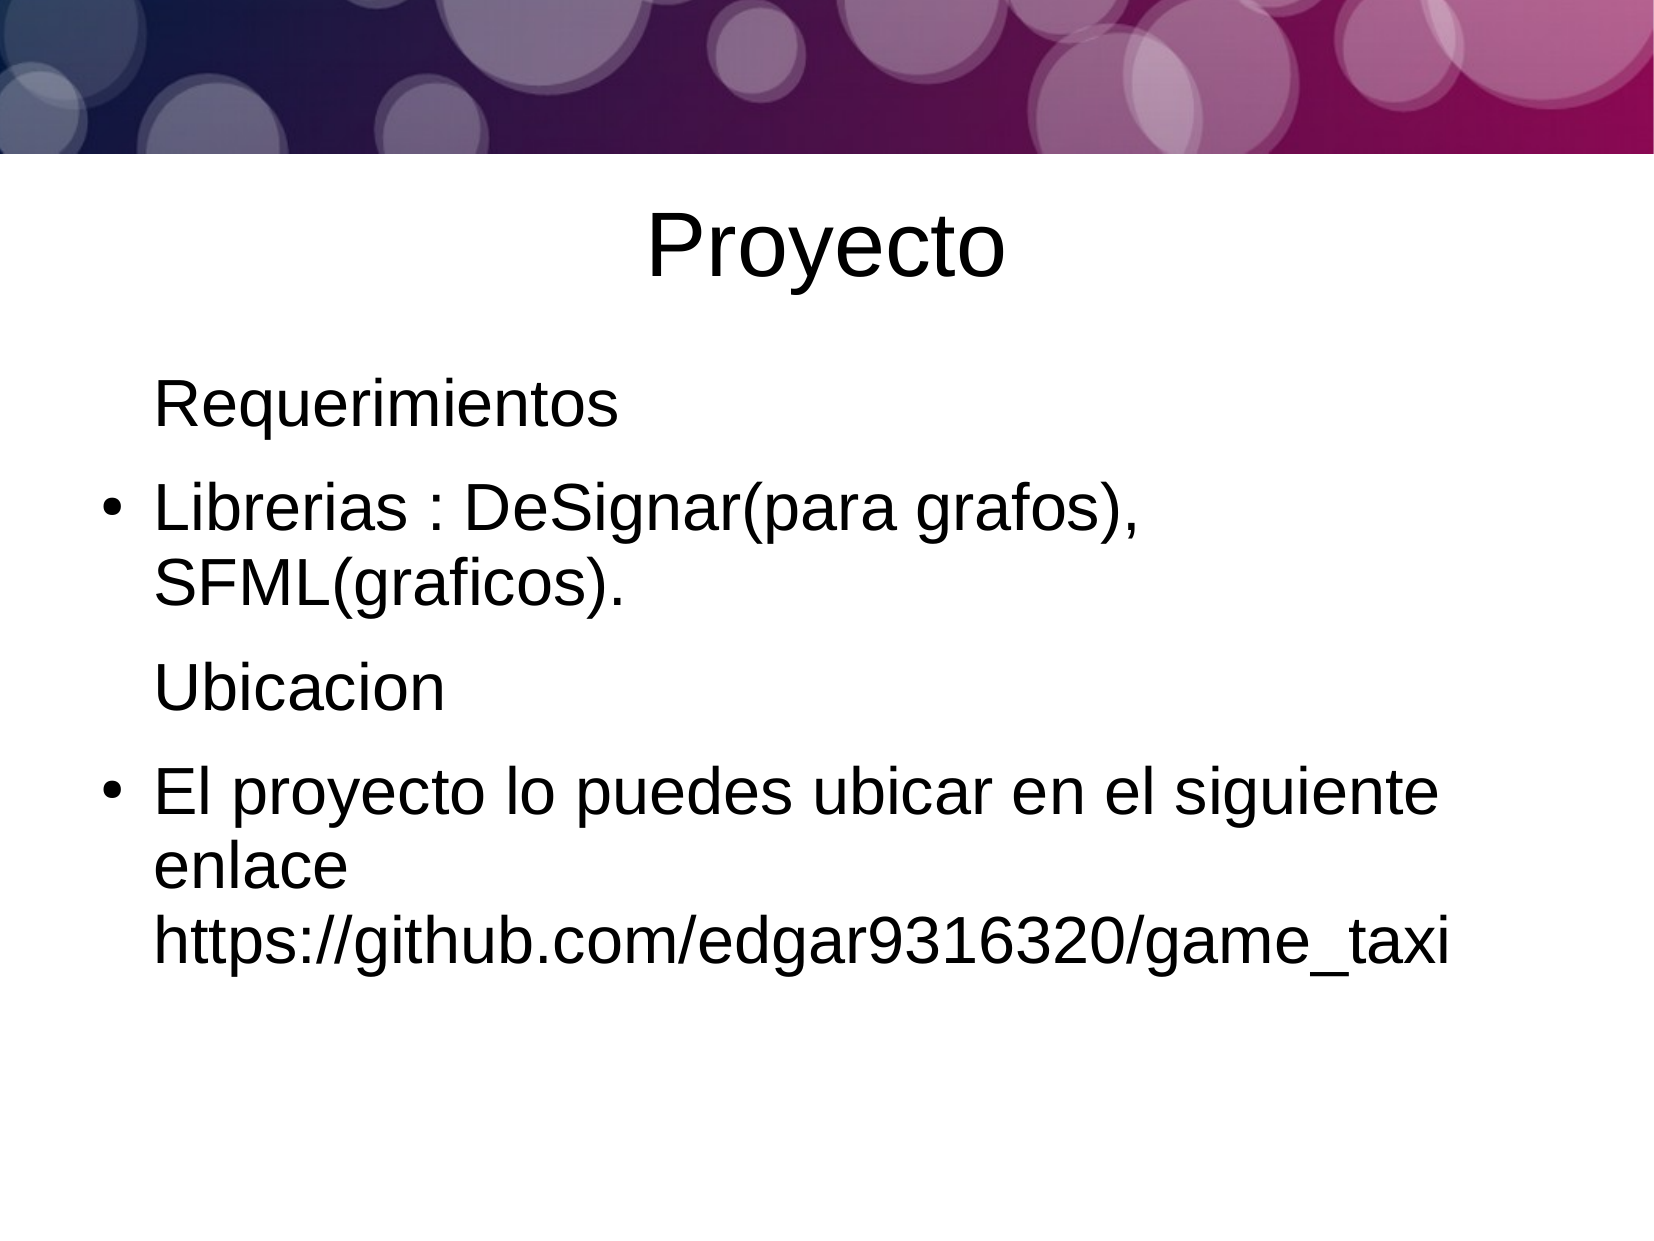

# Proyecto
Requerimientos
Librerias : DeSignar(para grafos), SFML(graficos).
Ubicacion
El proyecto lo puedes ubicar en el siguiente enlace https://github.com/edgar9316320/game_taxi